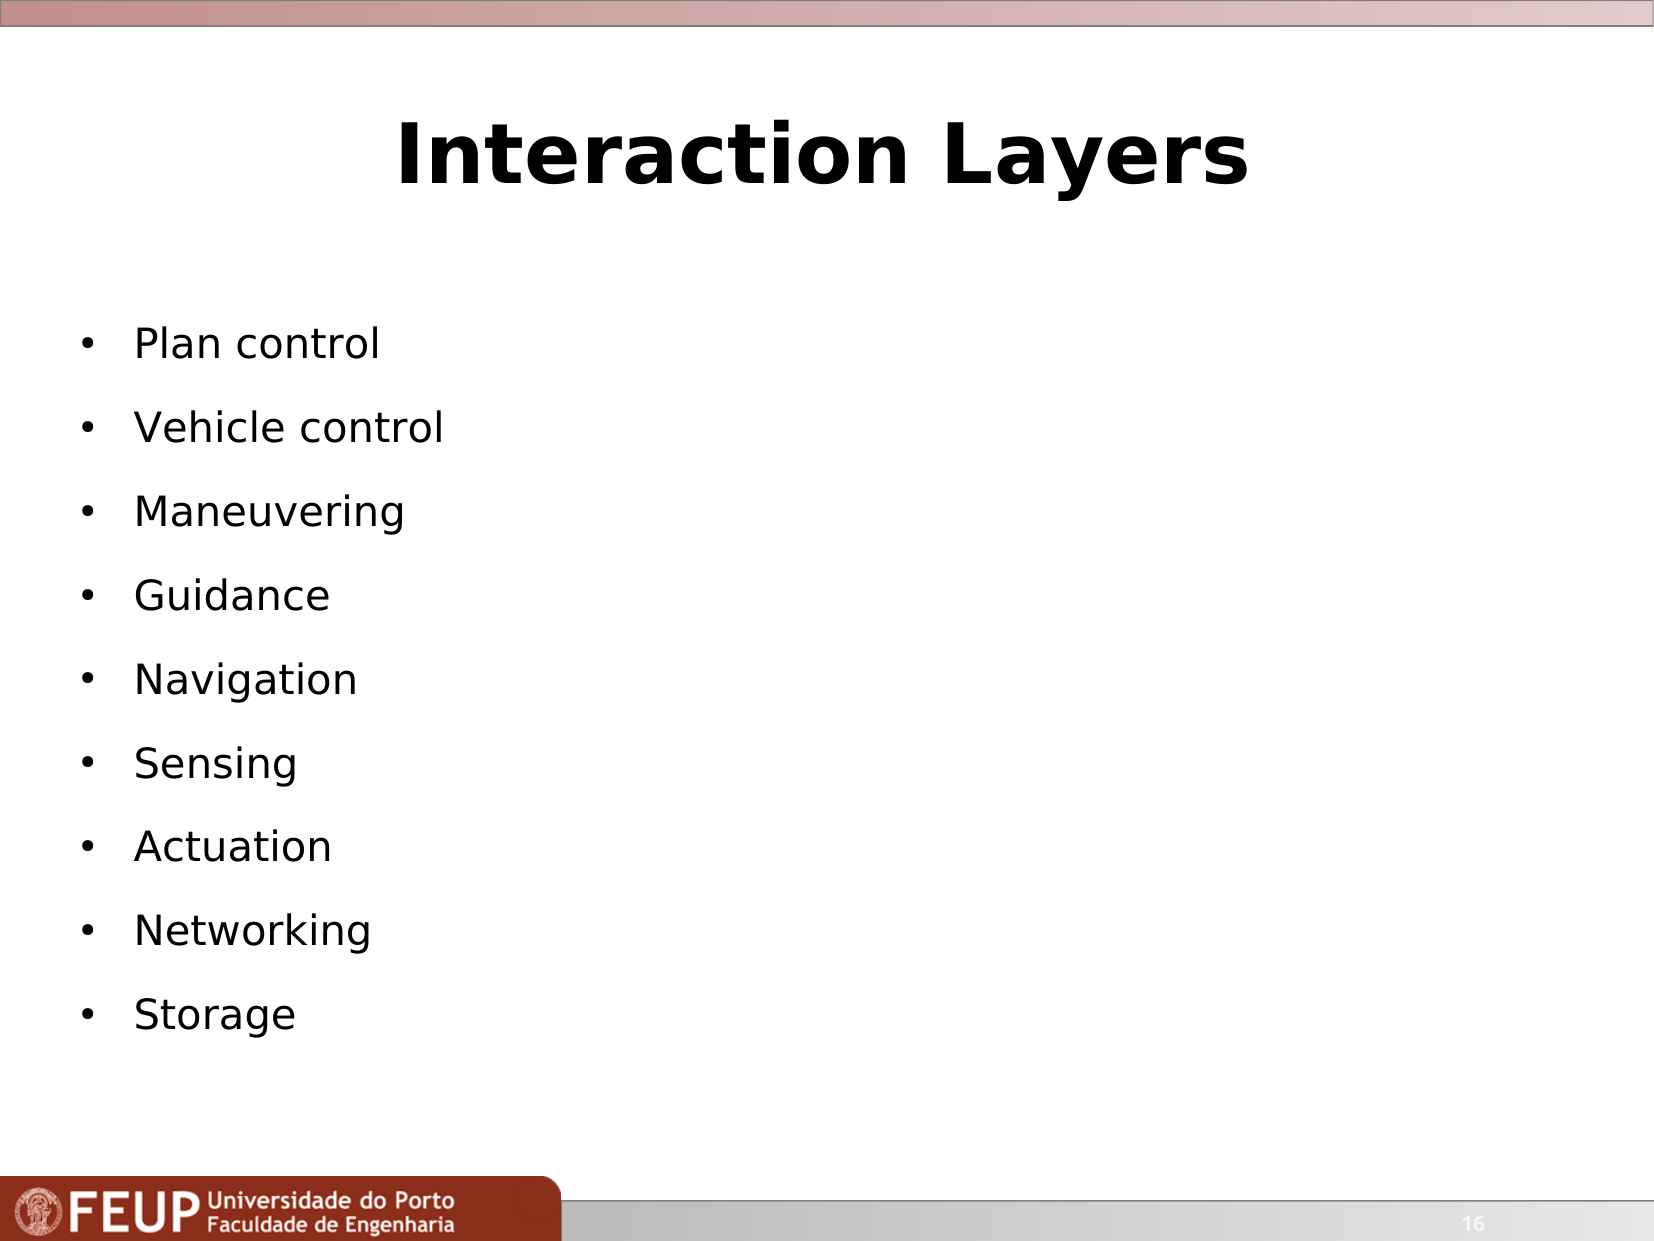

# Interaction Layers
Plan control
Vehicle control
Maneuvering
Guidance
Navigation
Sensing
Actuation
Networking
Storage